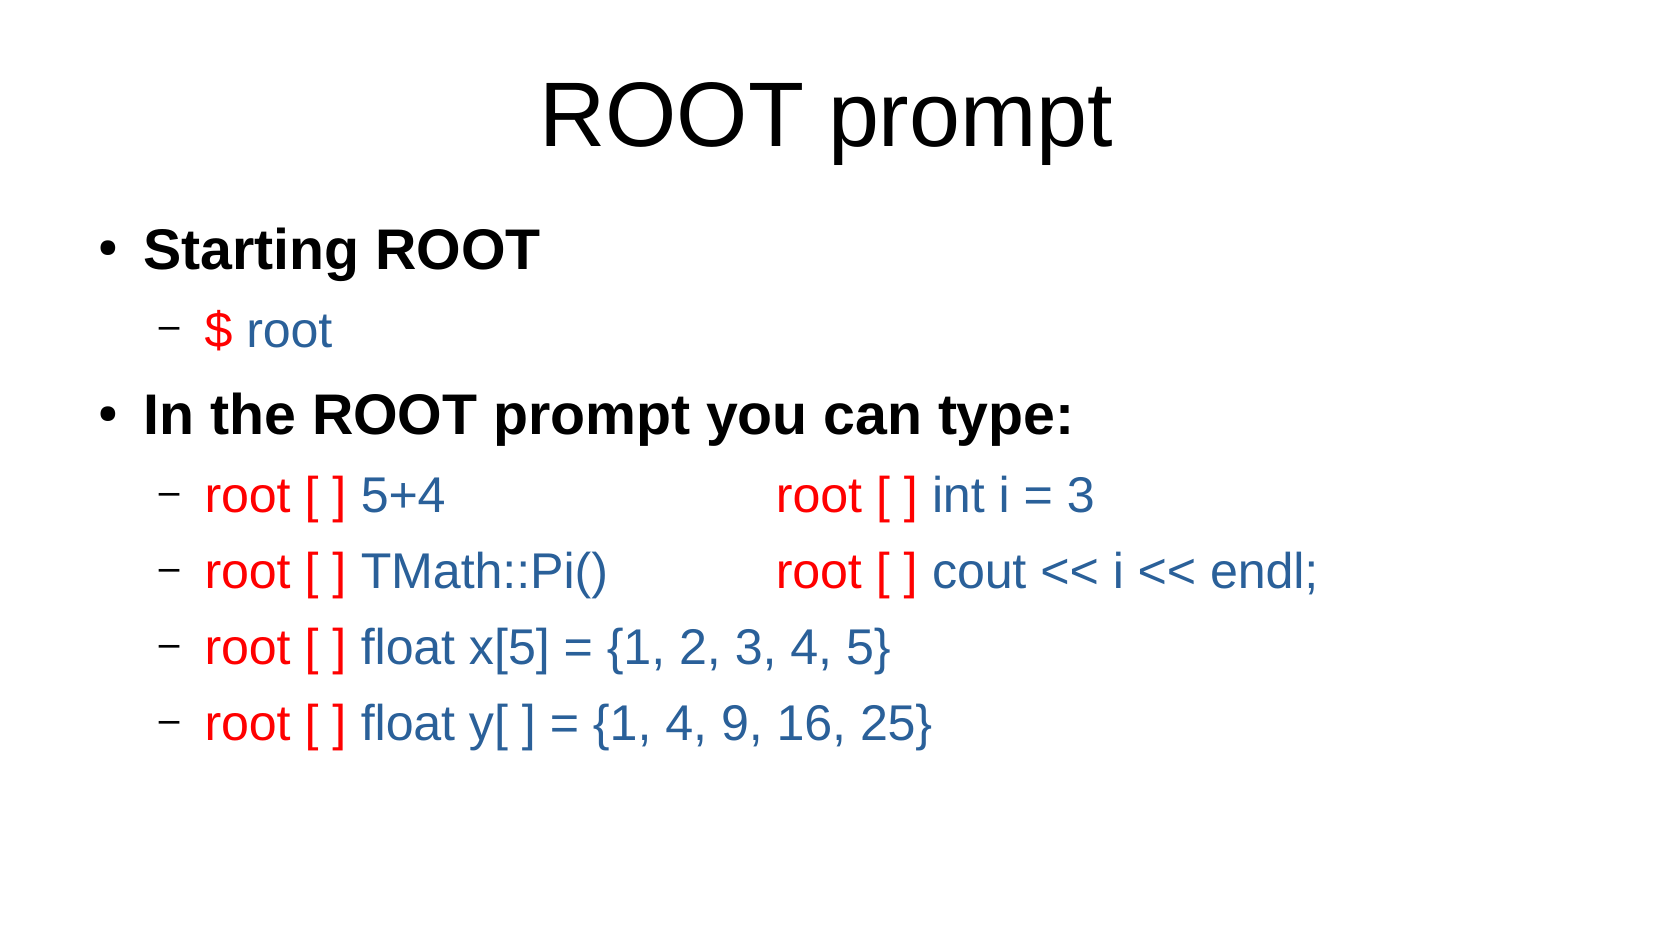

# ROOT prompt
Starting ROOT
$ root
In the ROOT prompt you can type:
root [ ] 5+4						root [ ] int i = 3
root [ ] TMath::Pi()			root [ ] cout << i << endl;
root [ ] float x[5] = {1, 2, 3, 4, 5}
root [ ] float y[ ] = {1, 4, 9, 16, 25}